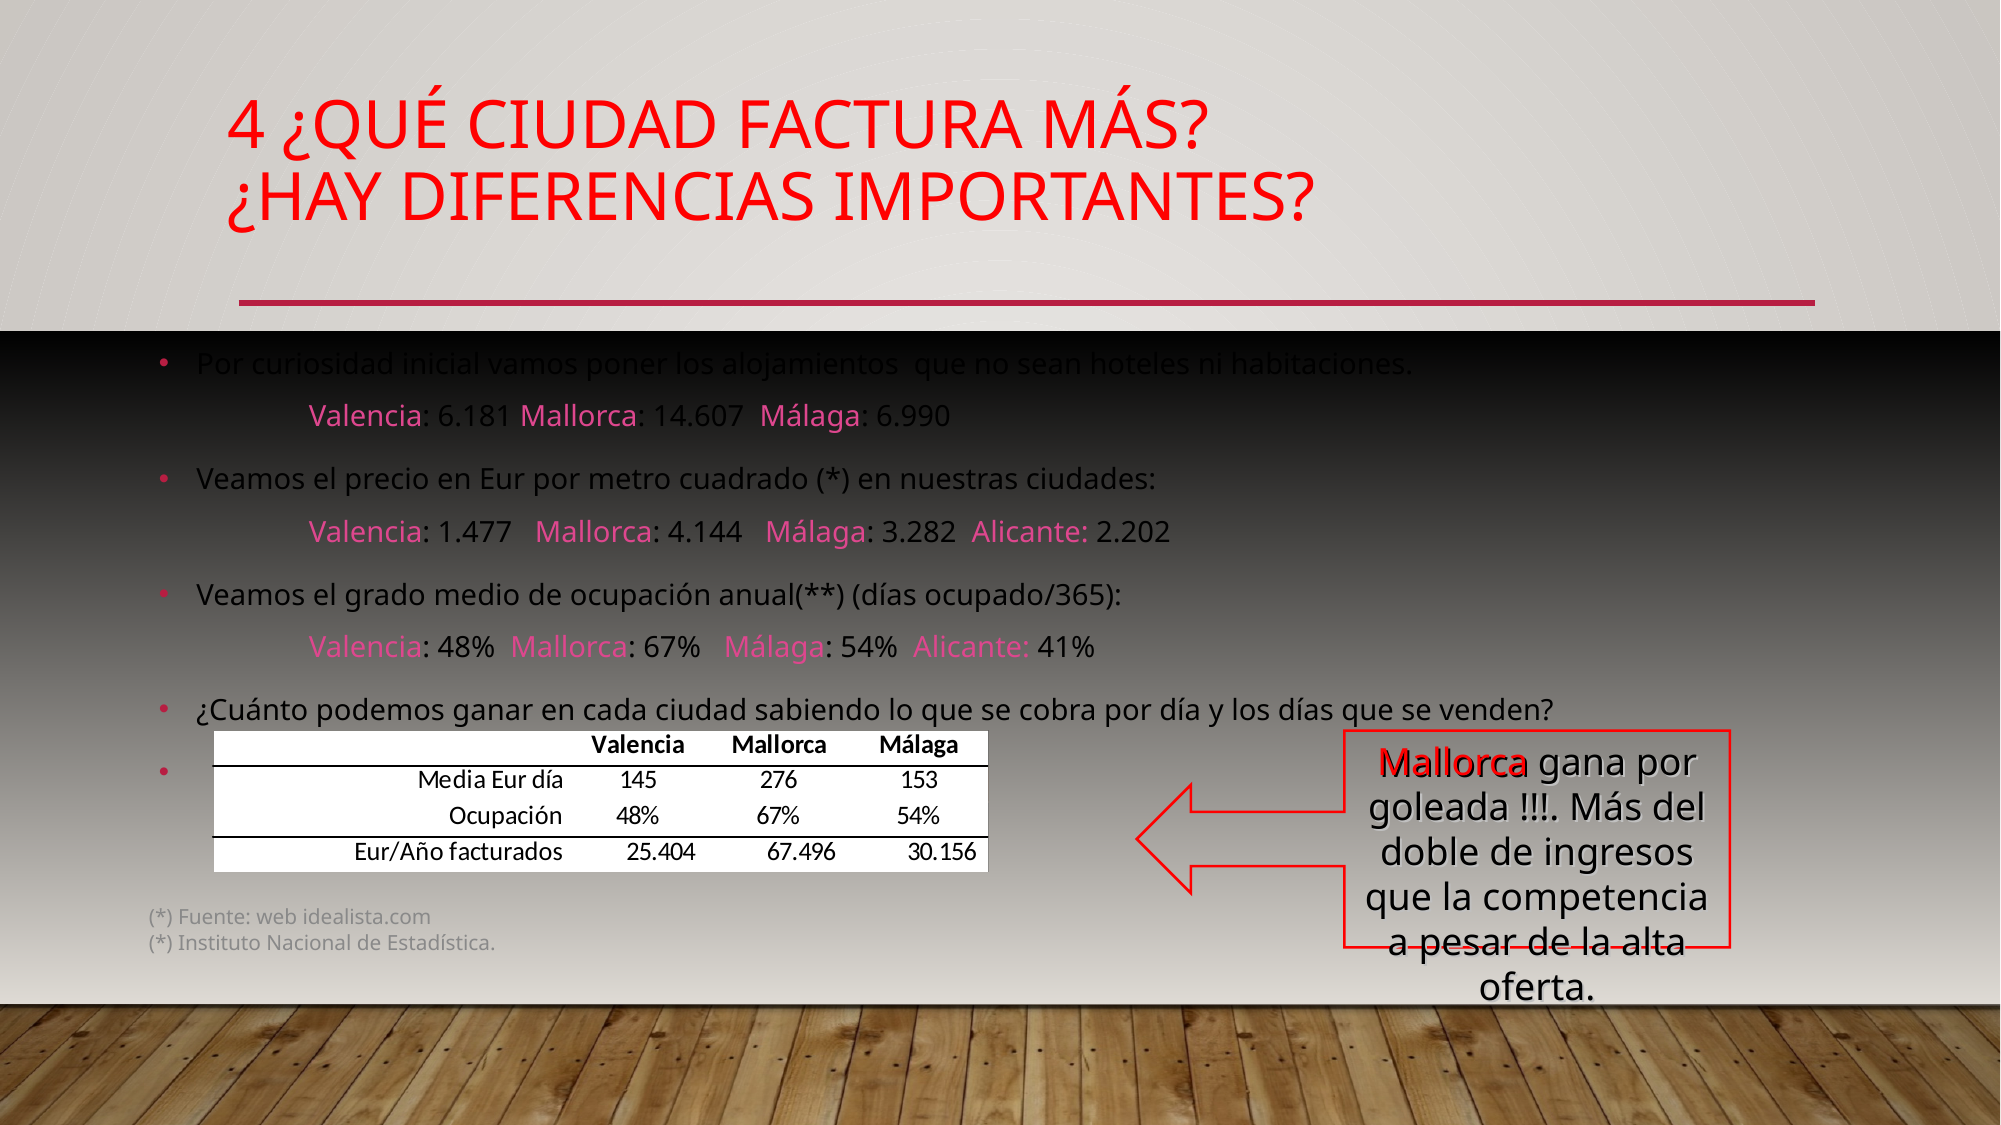

# 4 ¿qué ciudad factura más? ¿hay diferencias importantes?
Por curiosidad inicial vamos poner los alojamientos que no sean hoteles ni habitaciones.
Valencia: 6.181 Mallorca: 14.607 Málaga: 6.990
Veamos el precio en Eur por metro cuadrado (*) en nuestras ciudades:
Valencia: 1.477 Mallorca: 4.144 Málaga: 3.282 Alicante: 2.202
Veamos el grado medio de ocupación anual(**) (días ocupado/365):
Valencia: 48% Mallorca: 67% Málaga: 54% Alicante: 41%
¿Cuánto podemos ganar en cada ciudad sabiendo lo que se cobra por día y los días que se venden?
Mallorca gana por goleada !!!. Más del doble de ingresos que la competencia a pesar de la alta oferta.
(*) Fuente: web idealista.com
(*) Instituto Nacional de Estadística.